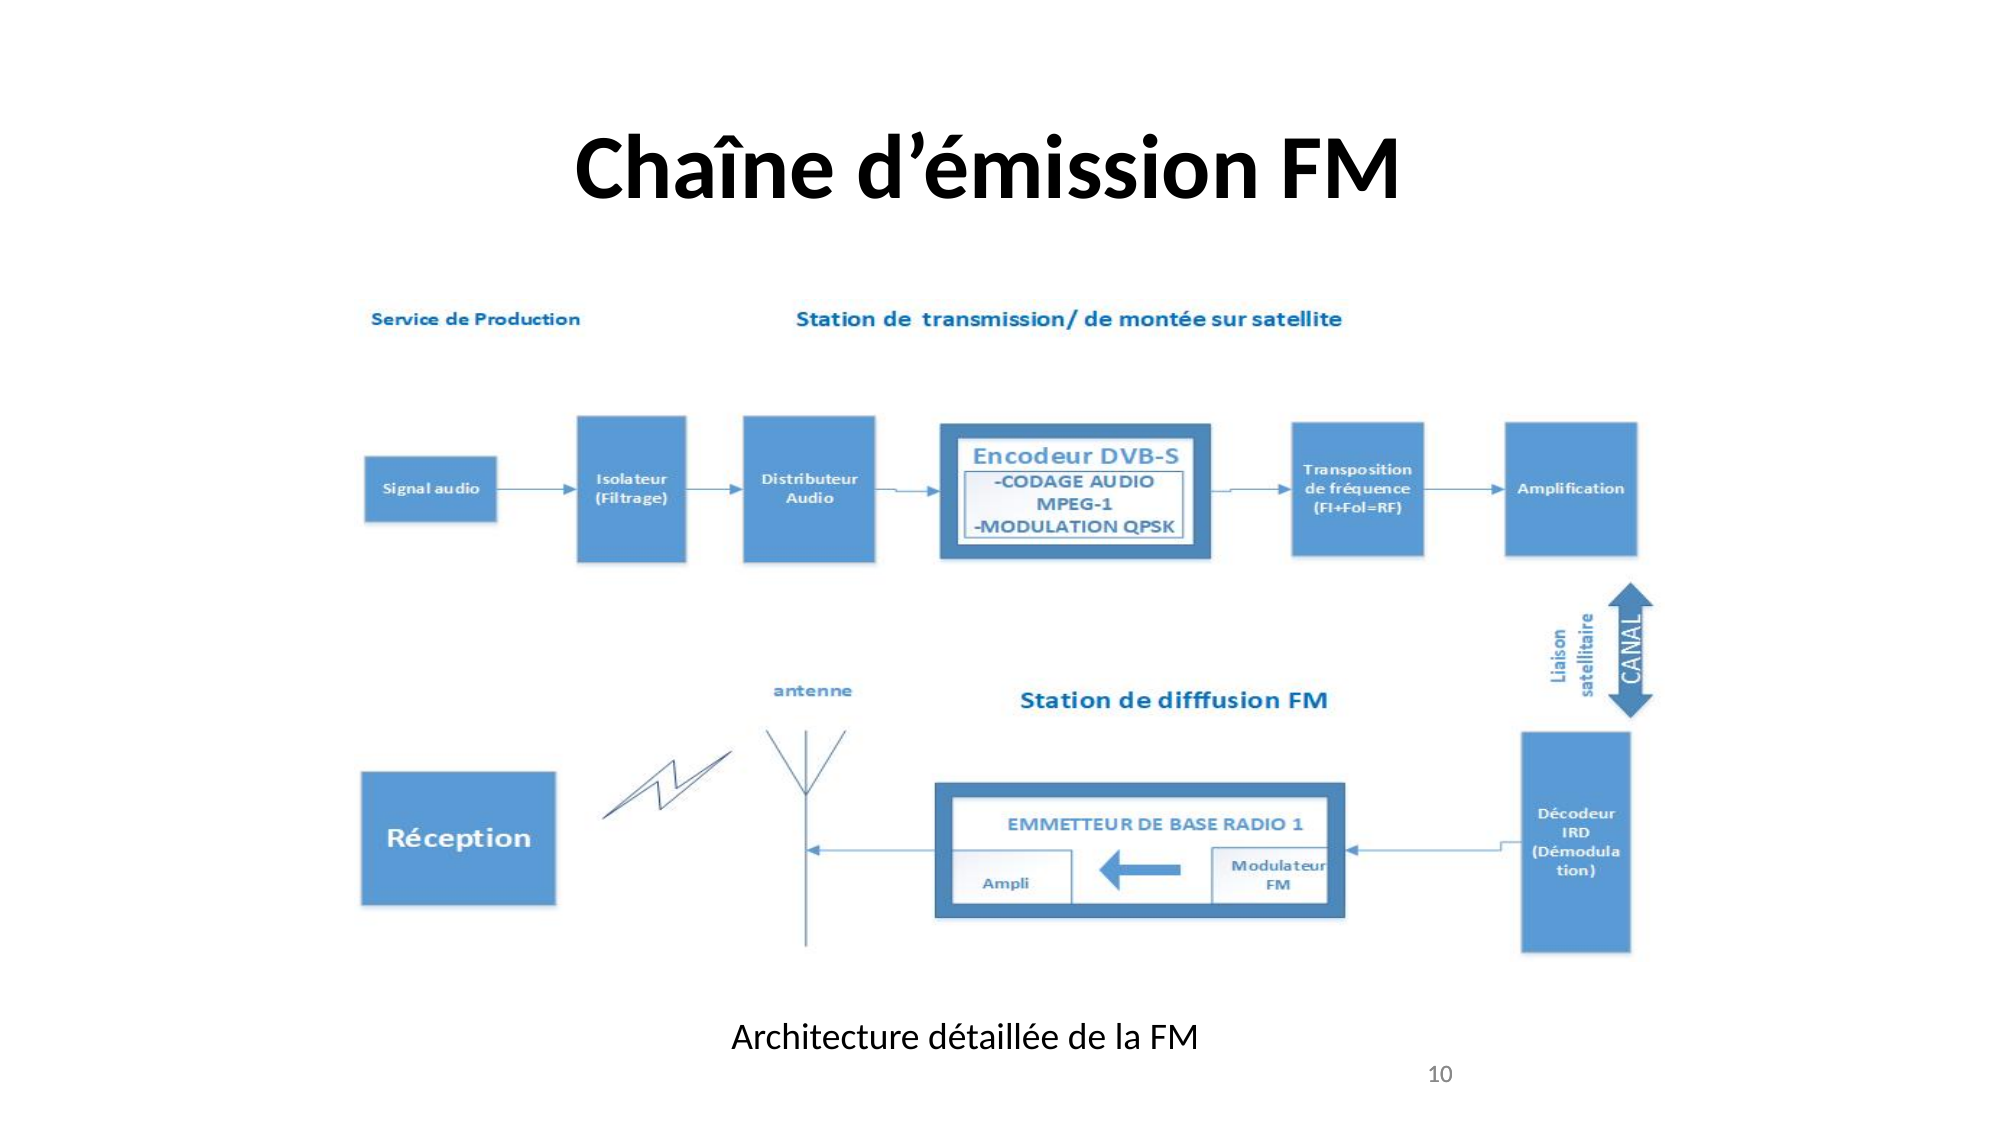

# Chaîne d’émission FM
Architecture détaillée de la FM
10
10